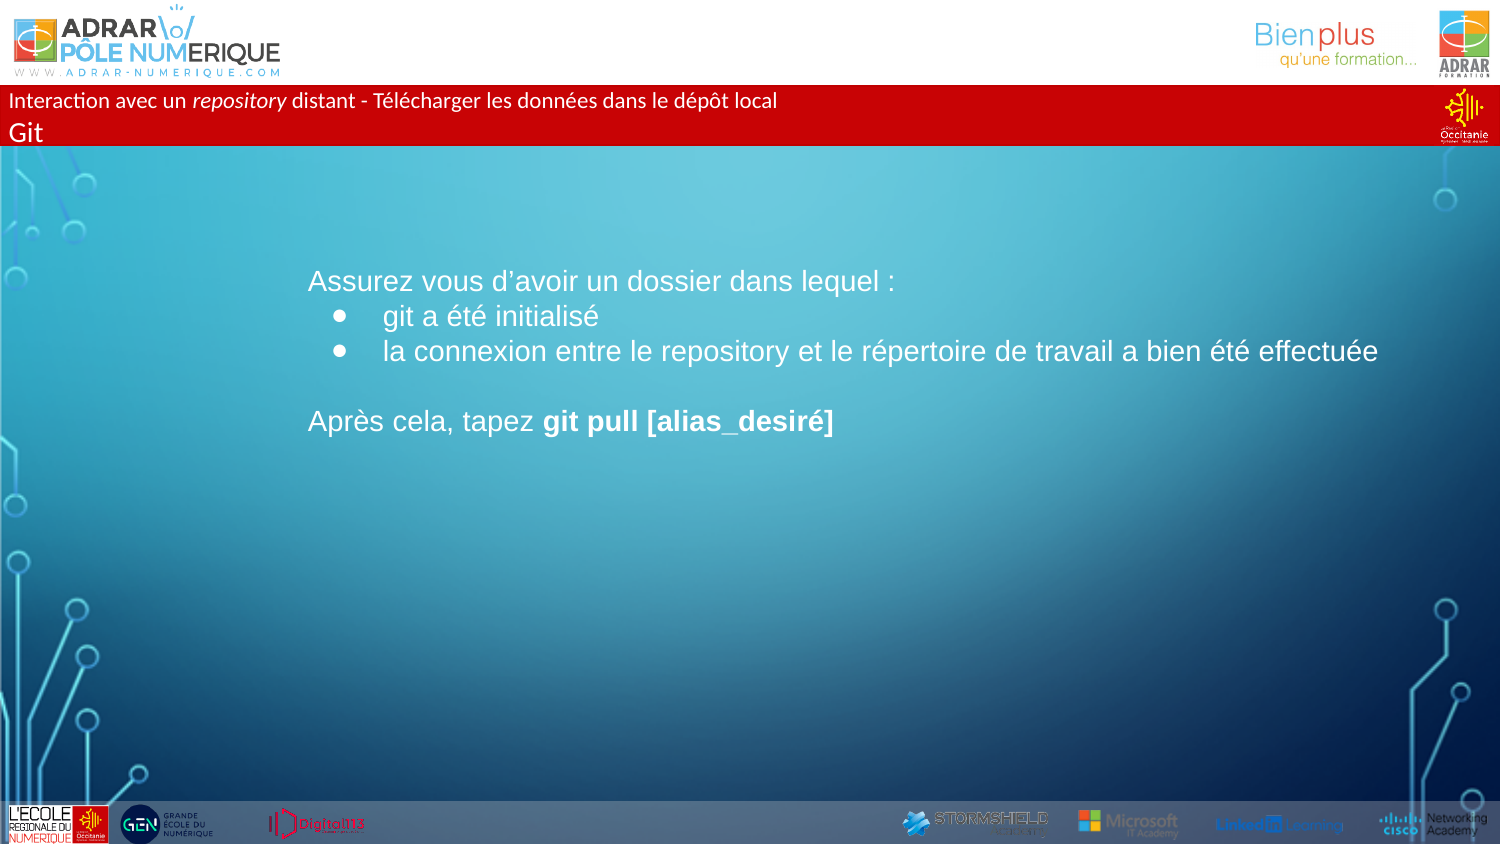

Interaction avec un repository distant - Télécharger les données dans le dépôt local
Git
Assurez vous d’avoir un dossier dans lequel :
git a été initialisé
la connexion entre le repository et le répertoire de travail a bien été effectuée
Après cela, tapez git pull [alias_desiré]